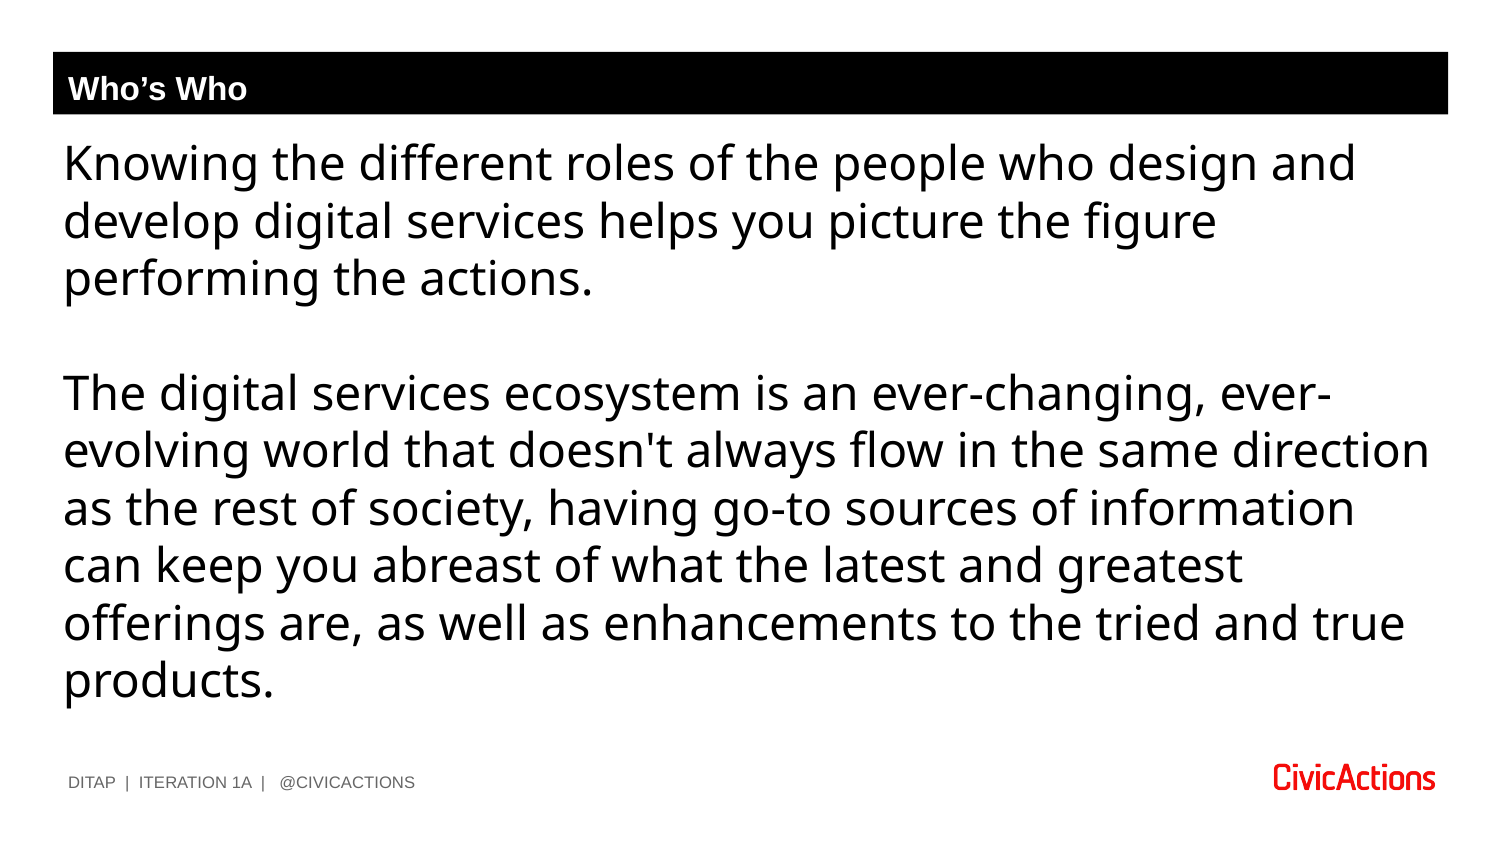

Who’s Who
# Knowing the different roles of the people who design and develop digital services helps you picture the figure performing the actions.
The digital services ecosystem is an ever-changing, ever-evolving world that doesn't always flow in the same direction as the rest of society, having go-to sources of information can keep you abreast of what the latest and greatest offerings are, as well as enhancements to the tried and true products.